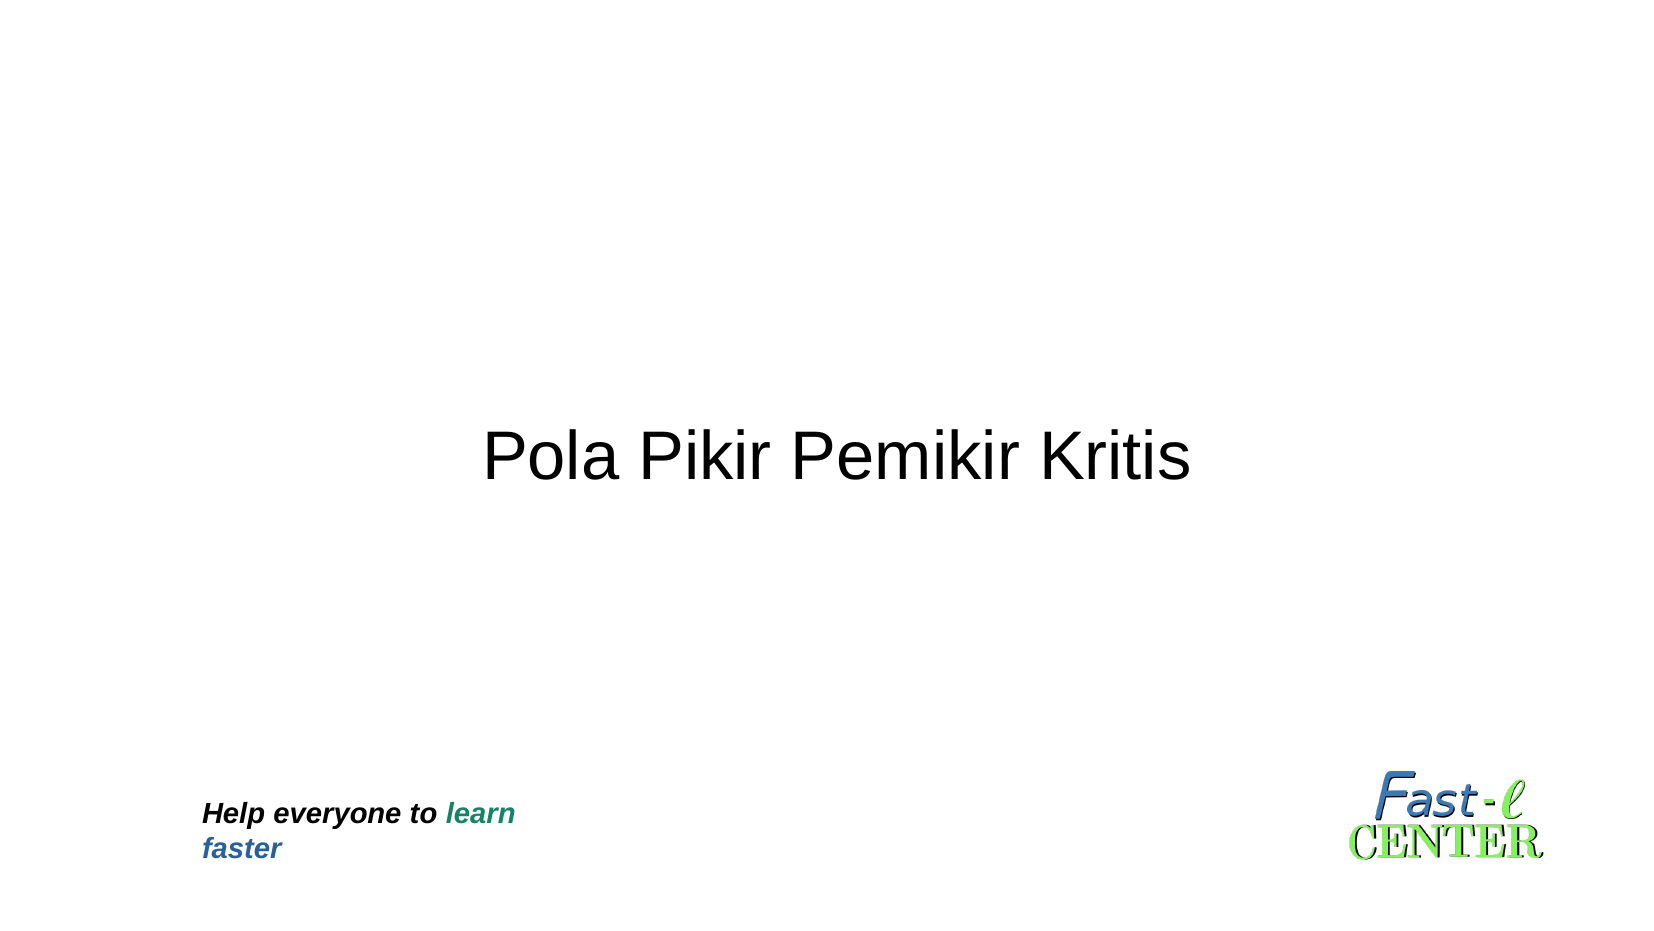

Pola Pikir Pemikir Kritis
Help everyone to learn faster